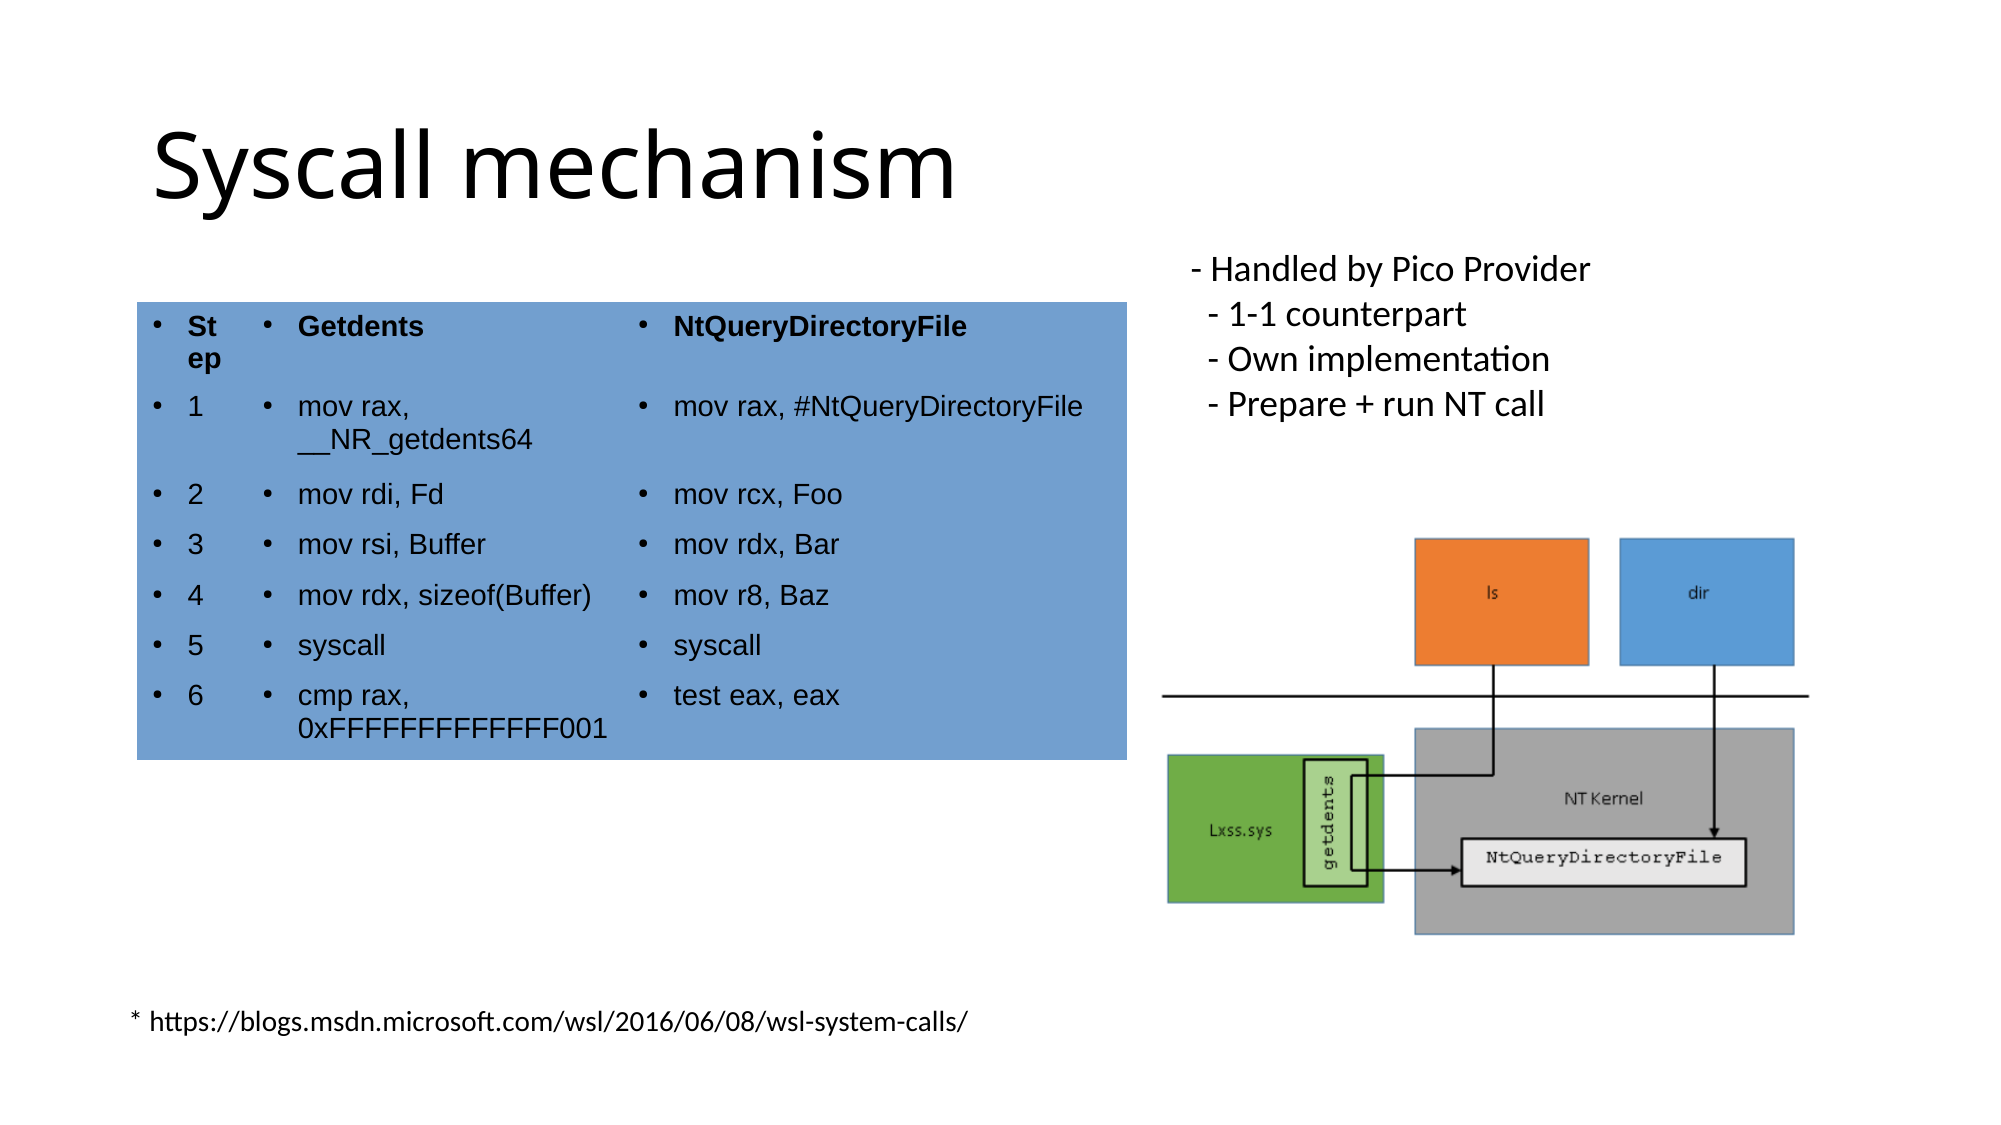

# Syscall mechanism
- Handled by Pico Provider
 - 1-1 counterpart
 - Own implementation
 - Prepare + run NT call
| Step | Getdents | NtQueryDirectoryFile |
| --- | --- | --- |
| 1 | mov rax, \_\_NR\_getdents64 | mov rax, #NtQueryDirectoryFile |
| 2 | mov rdi, Fd | mov rcx, Foo |
| 3 | mov rsi, Buffer | mov rdx, Bar |
| 4 | mov rdx, sizeof(Buffer) | mov r8, Baz |
| 5 | syscall | syscall |
| 6 | cmp rax, 0xFFFFFFFFFFFFF001 | test eax, eax |
* https://blogs.msdn.microsoft.com/wsl/2016/06/08/wsl-system-calls/